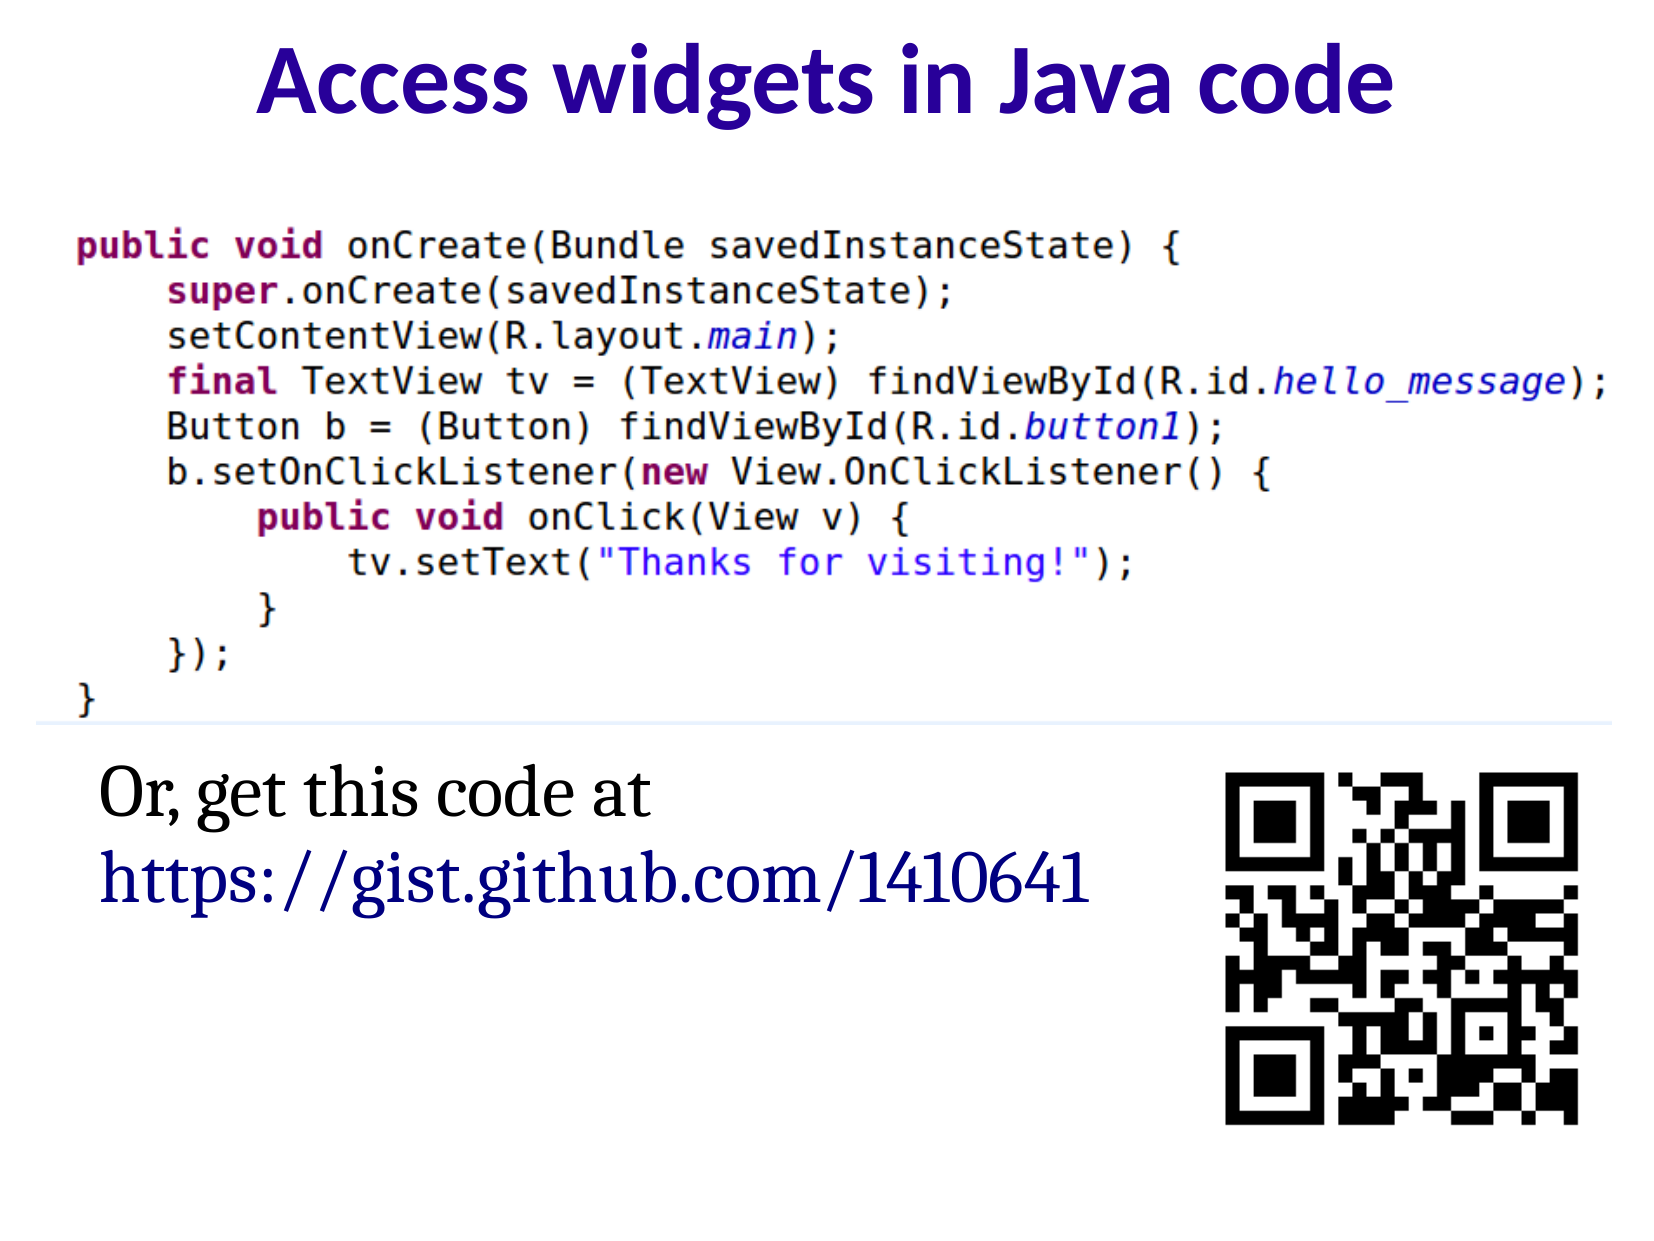

# Access widgets in Java code
Or, get this code at https://gist.github.com/1410641